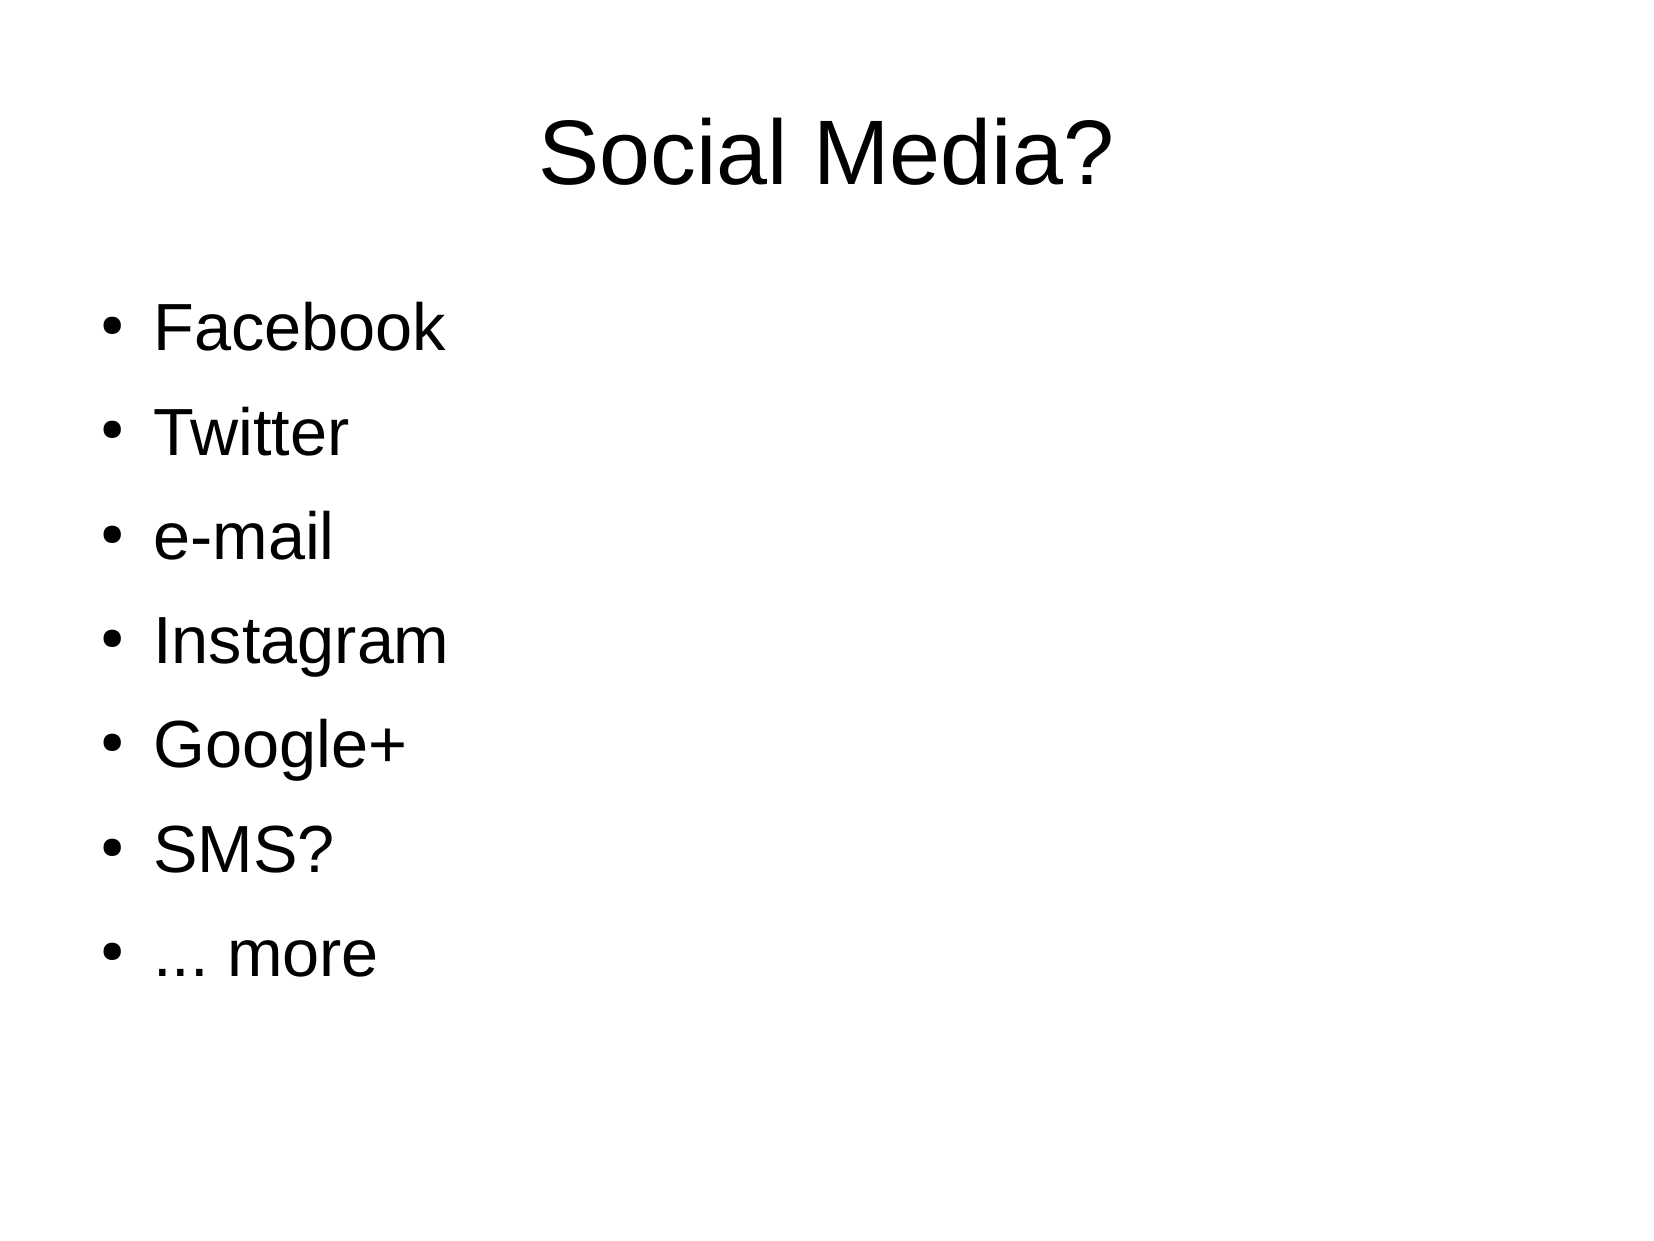

# Social Media?
Facebook
Twitter
e-mail
Instagram
Google+
SMS?
... more